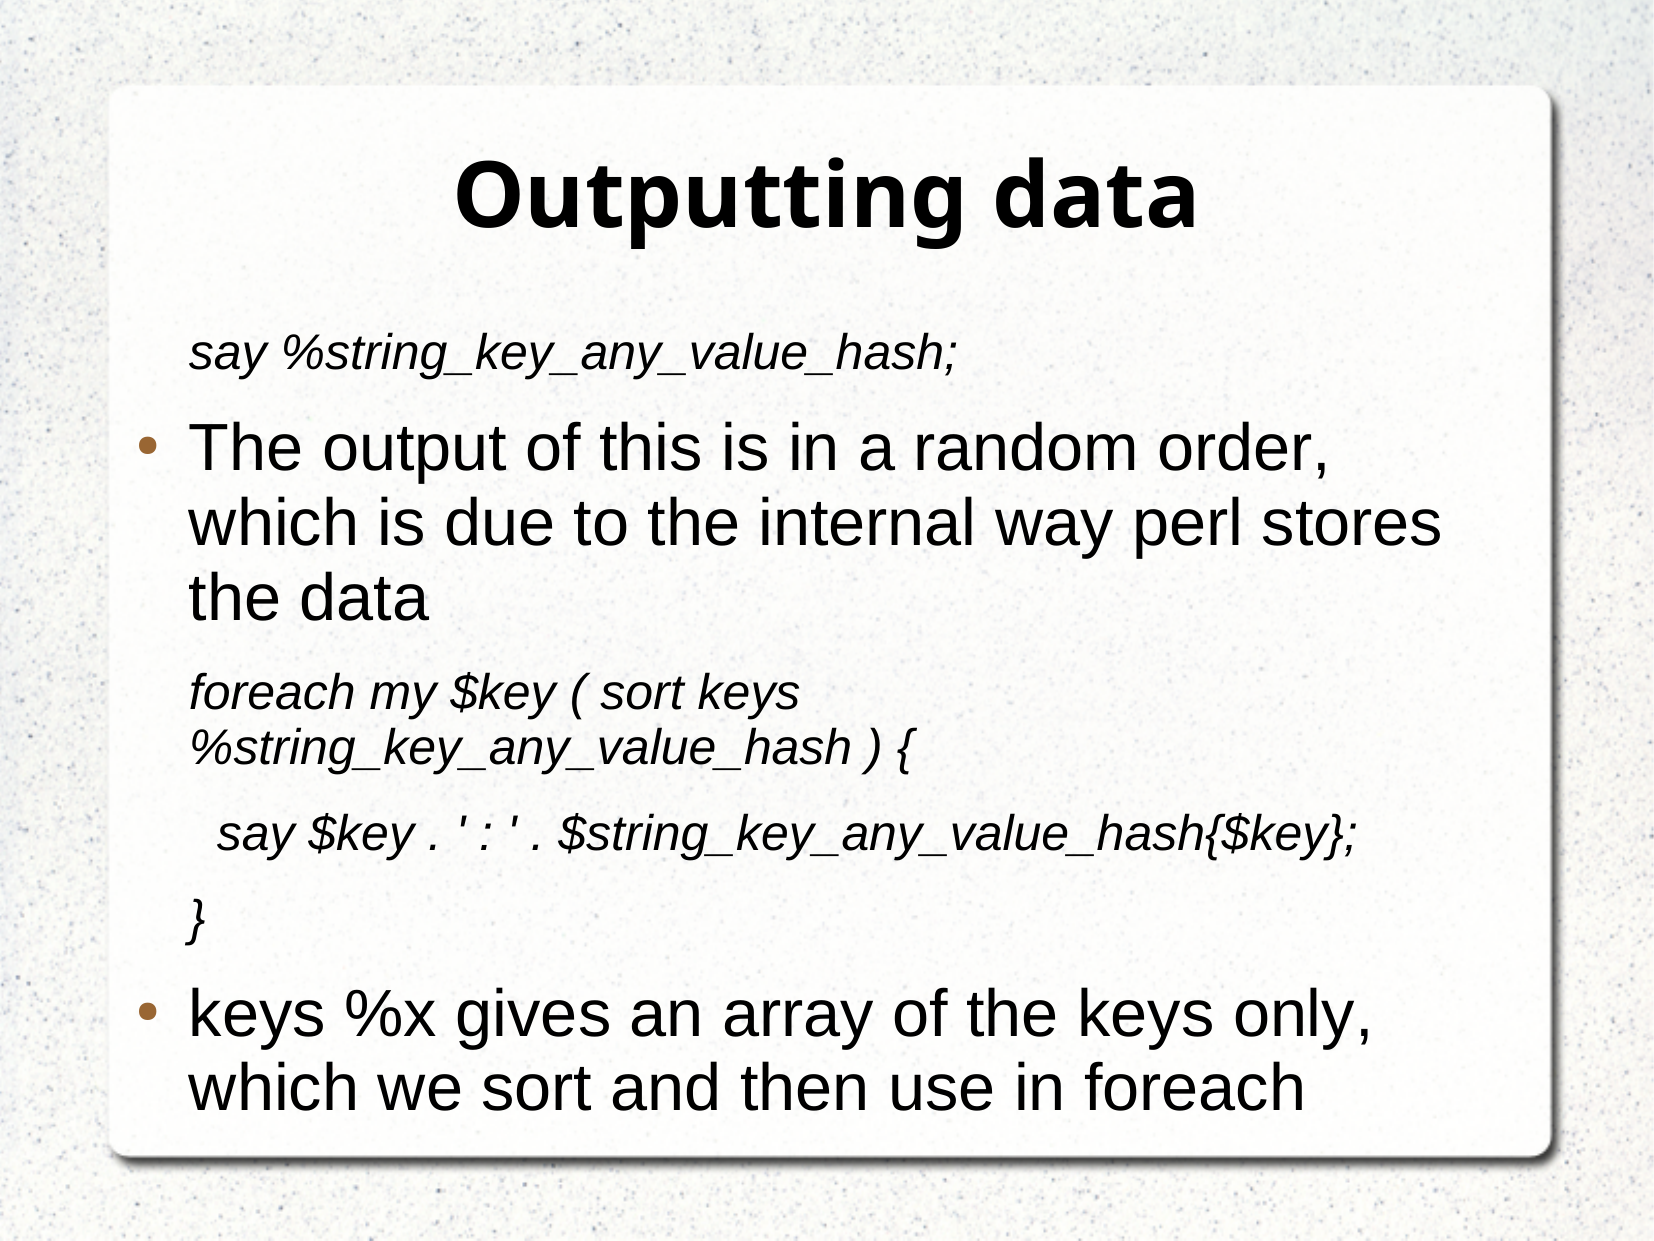

# Outputting data
say %string_key_any_value_hash;
The output of this is in a random order, which is due to the internal way perl stores the data
foreach my $key ( sort keys %string_key_any_value_hash ) {
 say $key . ' : ' . $string_key_any_value_hash{$key};
}
keys %x gives an array of the keys only, which we sort and then use in foreach